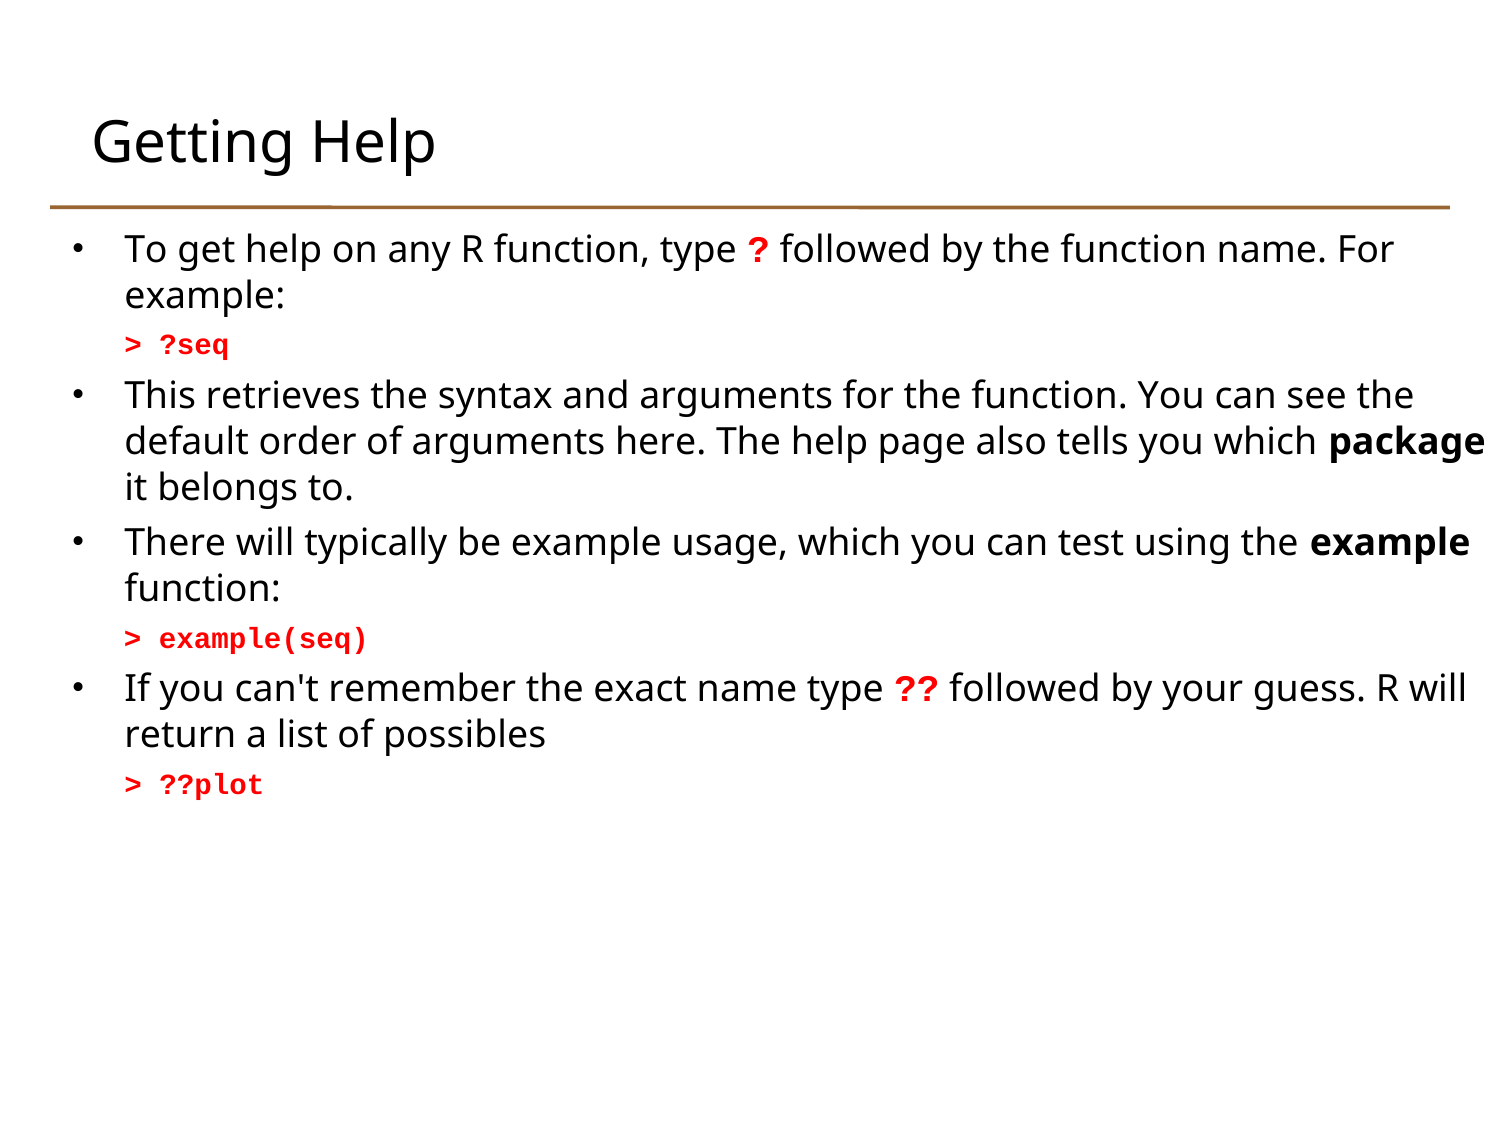

Getting Help
To get help on any R function, type ? followed by the function name. For example:
> ?seq
This retrieves the syntax and arguments for the function. You can see the default order of arguments here. The help page also tells you which package it belongs to.
There will typically be example usage, which you can test using the example function:
	 > example(seq)
If you can't remember the exact name type ?? followed by your guess. R will return a list of possibles
> ??plot